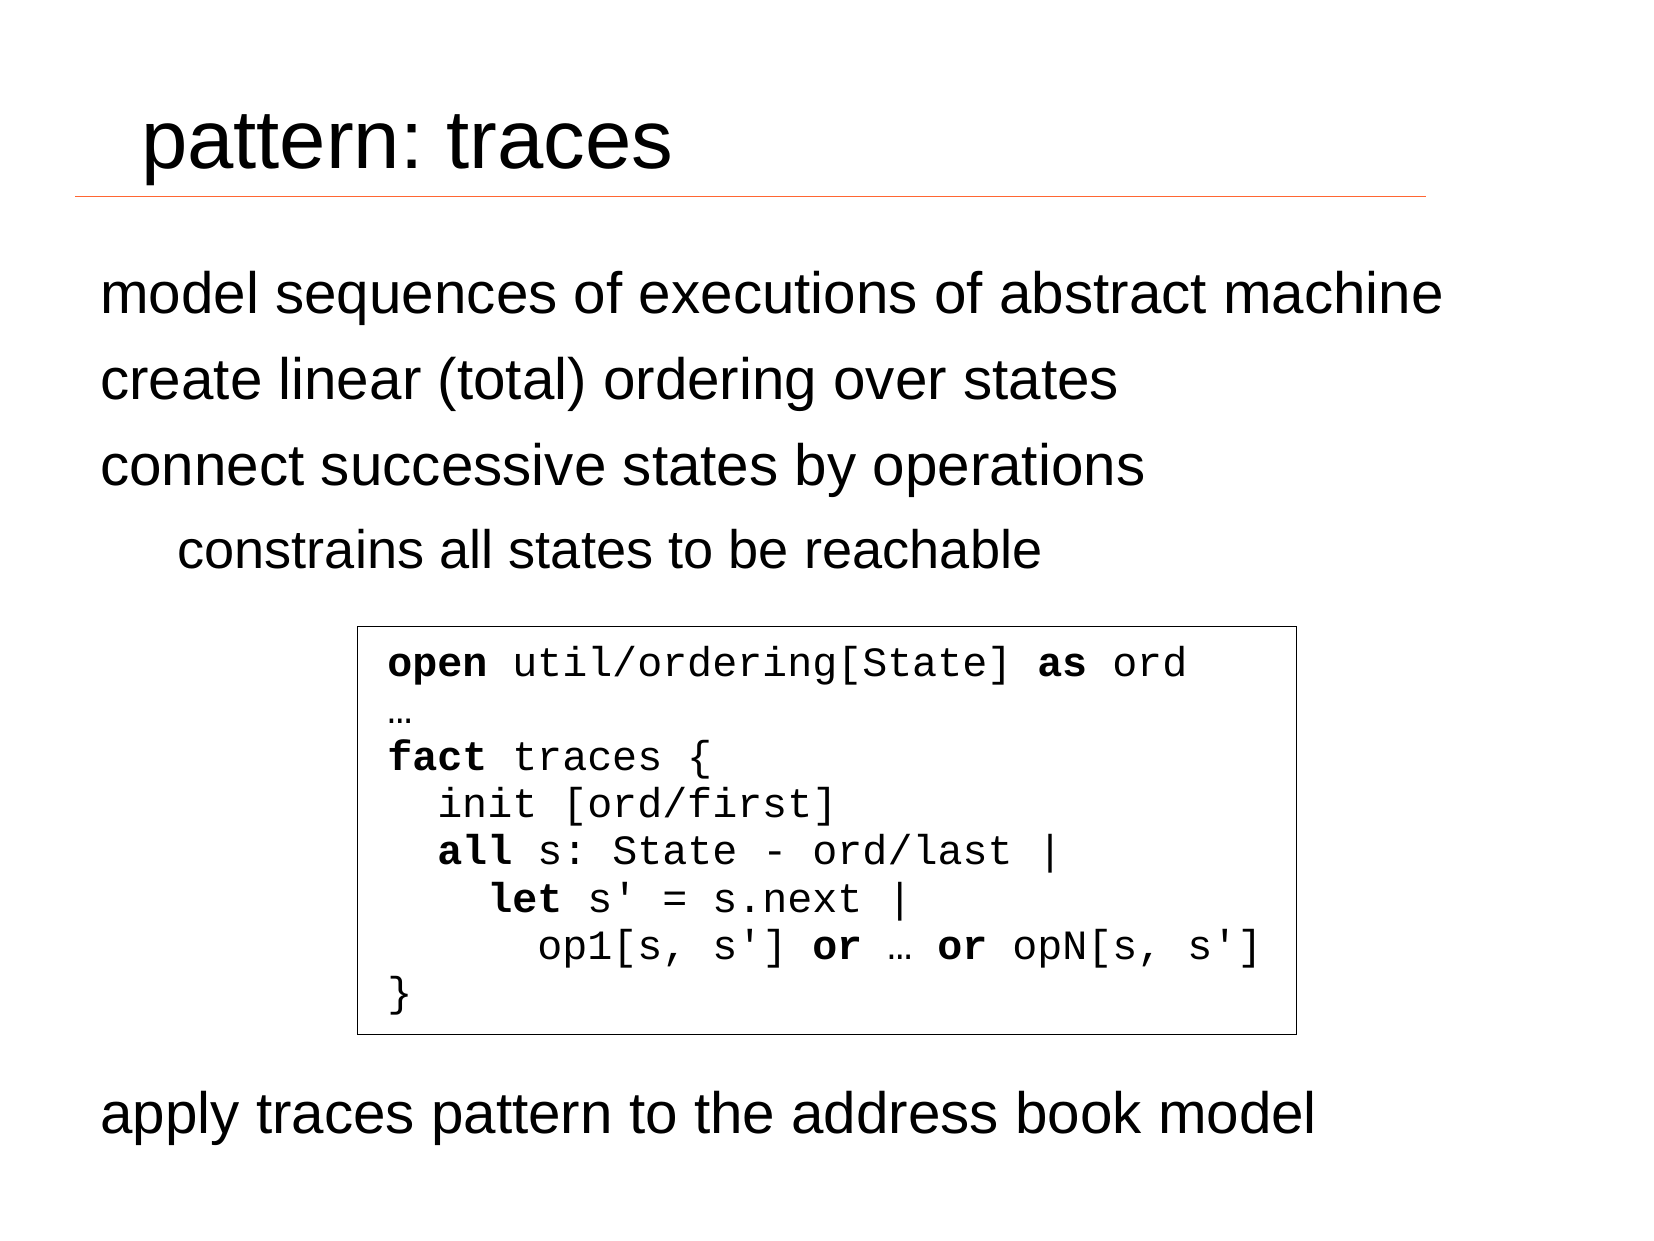

# pattern: traces
model sequences of executions of abstract machine
create linear (total) ordering over states
connect successive states by operations
constrains all states to be reachable
apply traces pattern to the address book model
open util/ordering[State] as ord
…
fact traces {
 init [ord/first]
 all s: State - ord/last |
 let s' = s.next |
 op1[s, s'] or … or opN[s, s']
}